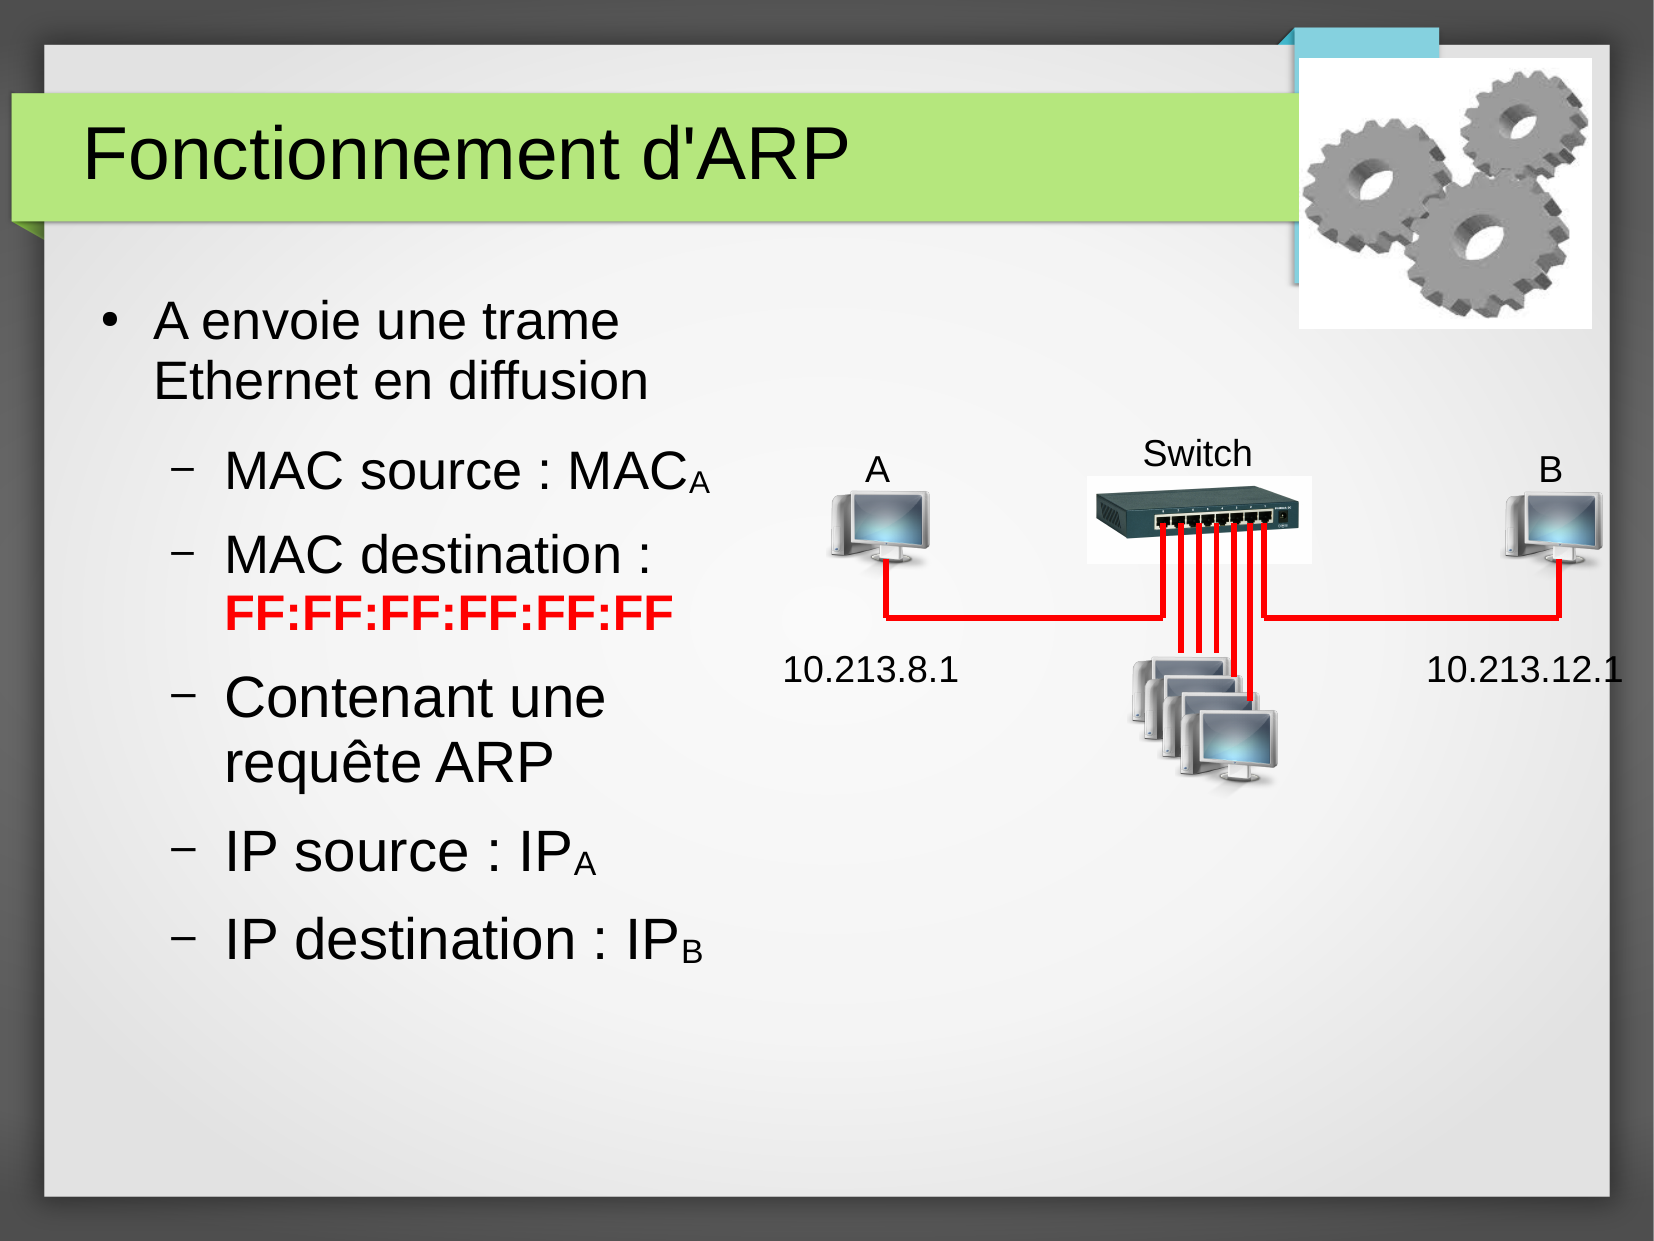

# Fonctionnement d'ARP
A envoie une trame Ethernet en diffusion
MAC source : MACA
MAC destination : FF:FF:FF:FF:FF:FF
Contenant une requête ARP
IP source : IPA
IP destination : IPB
Switch
A
B
10.213.8.1
10.213.12.1